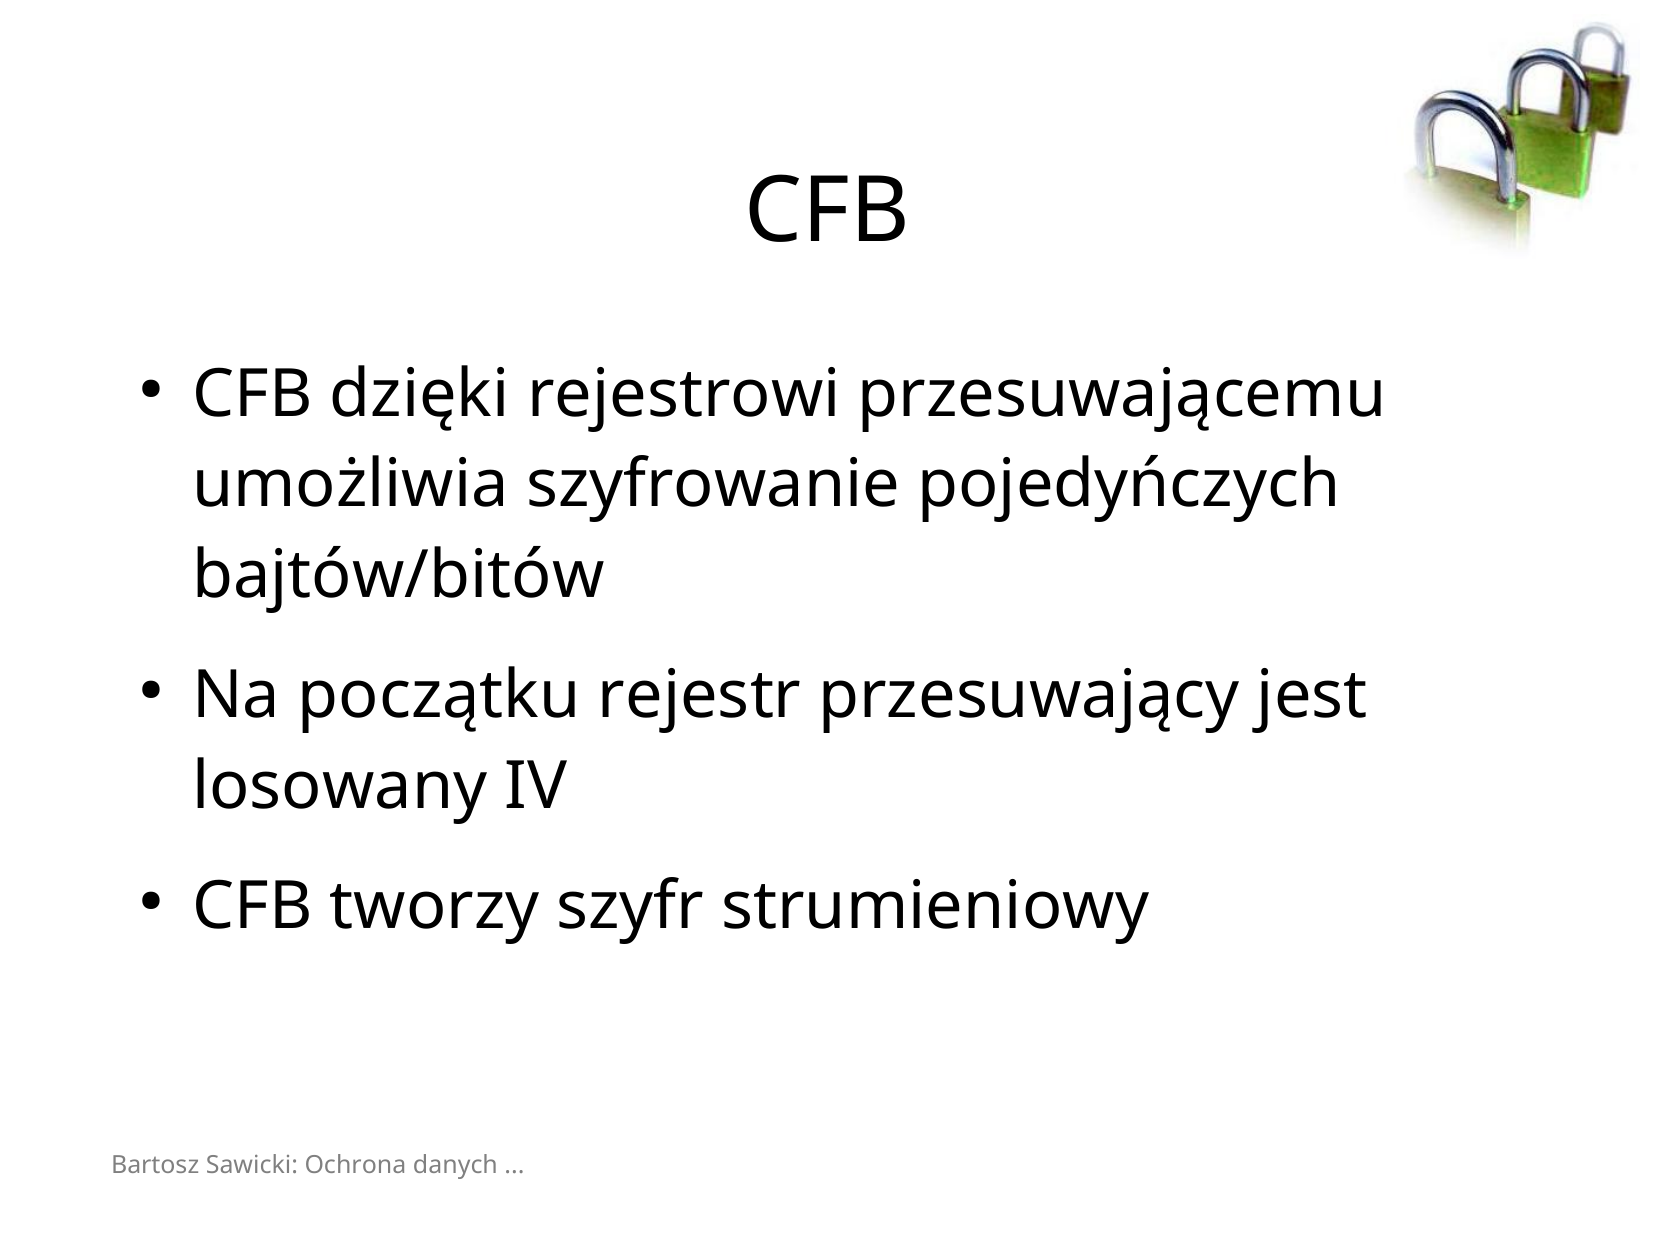

# CFB
CFB dzięki rejestrowi przesuwającemu umożliwia szyfrowanie pojedyńczych bajtów/bitów
Na początku rejestr przesuwający jest losowany IV
CFB tworzy szyfr strumieniowy